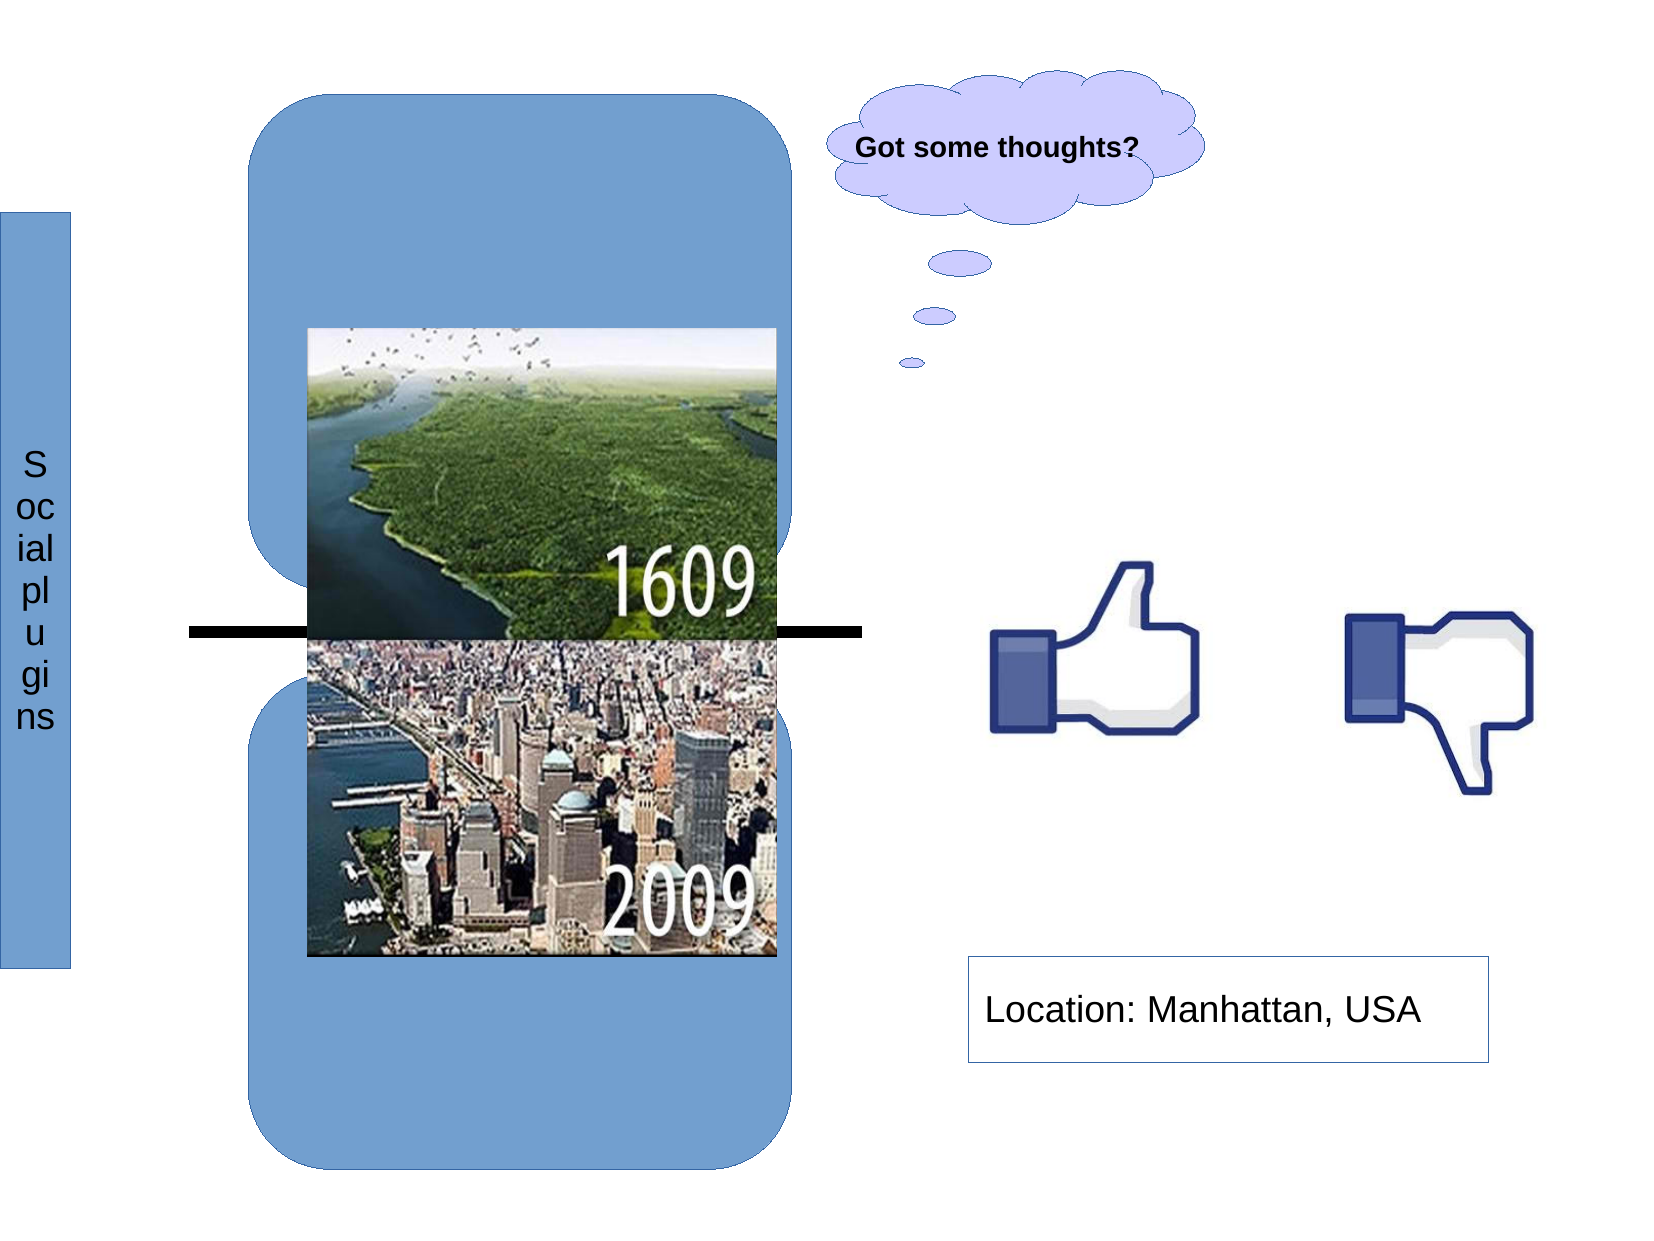

Got some thoughts?
Social plugins
Location: Manhattan, USA